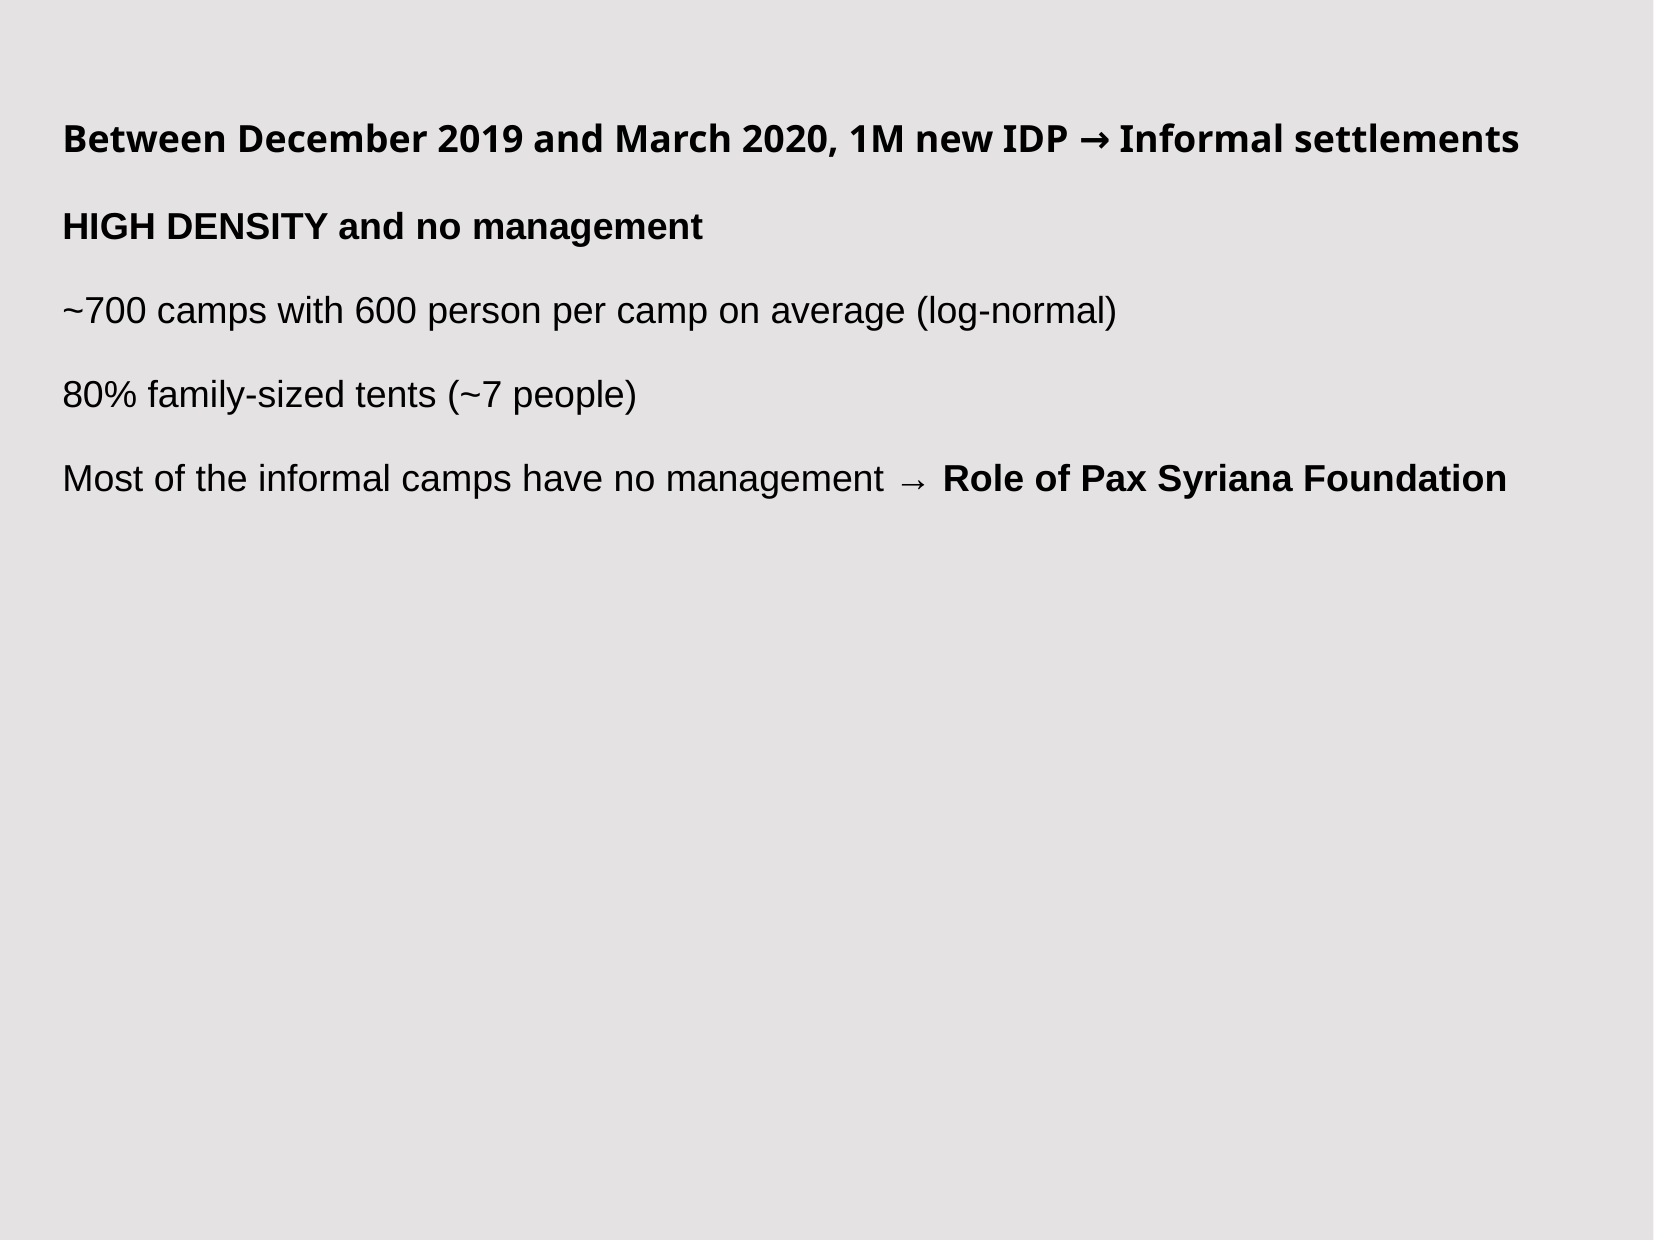

Between December 2019 and March 2020, 1M new IDP → Informal settlements
HIGH DENSITY and no management
~700 camps with 600 person per camp on average (log-normal)
80% family-sized tents (~7 people)
Most of the informal camps have no management → Role of Pax Syriana Foundation